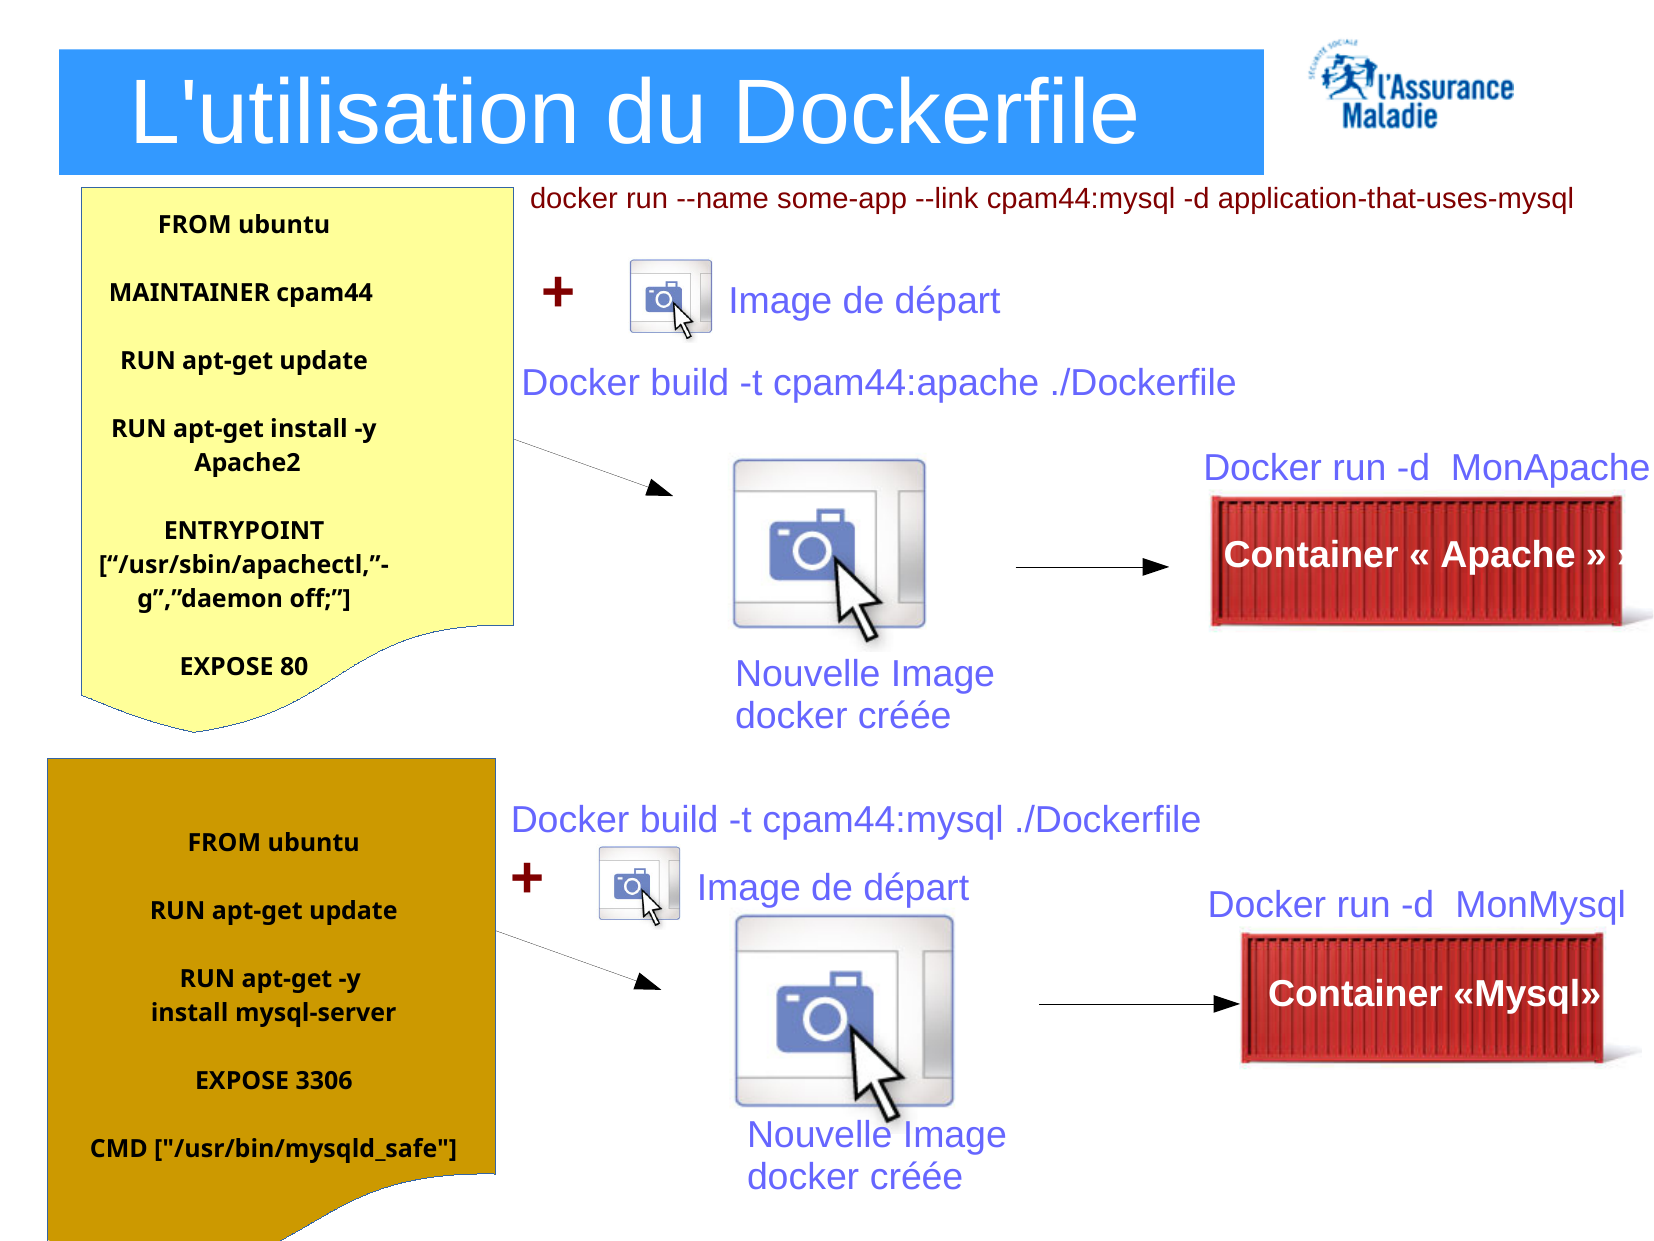

# L'utilisation du Dockerfile
docker run --name some-app --link cpam44:mysql -d application-that-uses-mysql
FROM ubuntu
MAINTAINER cpam44
RUN apt-get update
RUN apt-get install -y
 Apache2
ENTRYPOINT [“/usr/sbin/apachectl,”-g”,”daemon off;”]
EXPOSE 80
+
Image de départ
Docker build -t cpam44:apache ./Dockerfile
Nouvelle Image docker créée
Docker run -d MonApache
Container « Apache » »
FROM ubuntu
RUN apt-get update
RUN apt-get -y
install mysql-server
EXPOSE 3306
CMD ["/usr/bin/mysqld_safe"]
Docker build -t cpam44:mysql ./Dockerfile
+
Image de départ
Docker run -d MonMysql
Container «Mysql»
Nouvelle Image docker créée